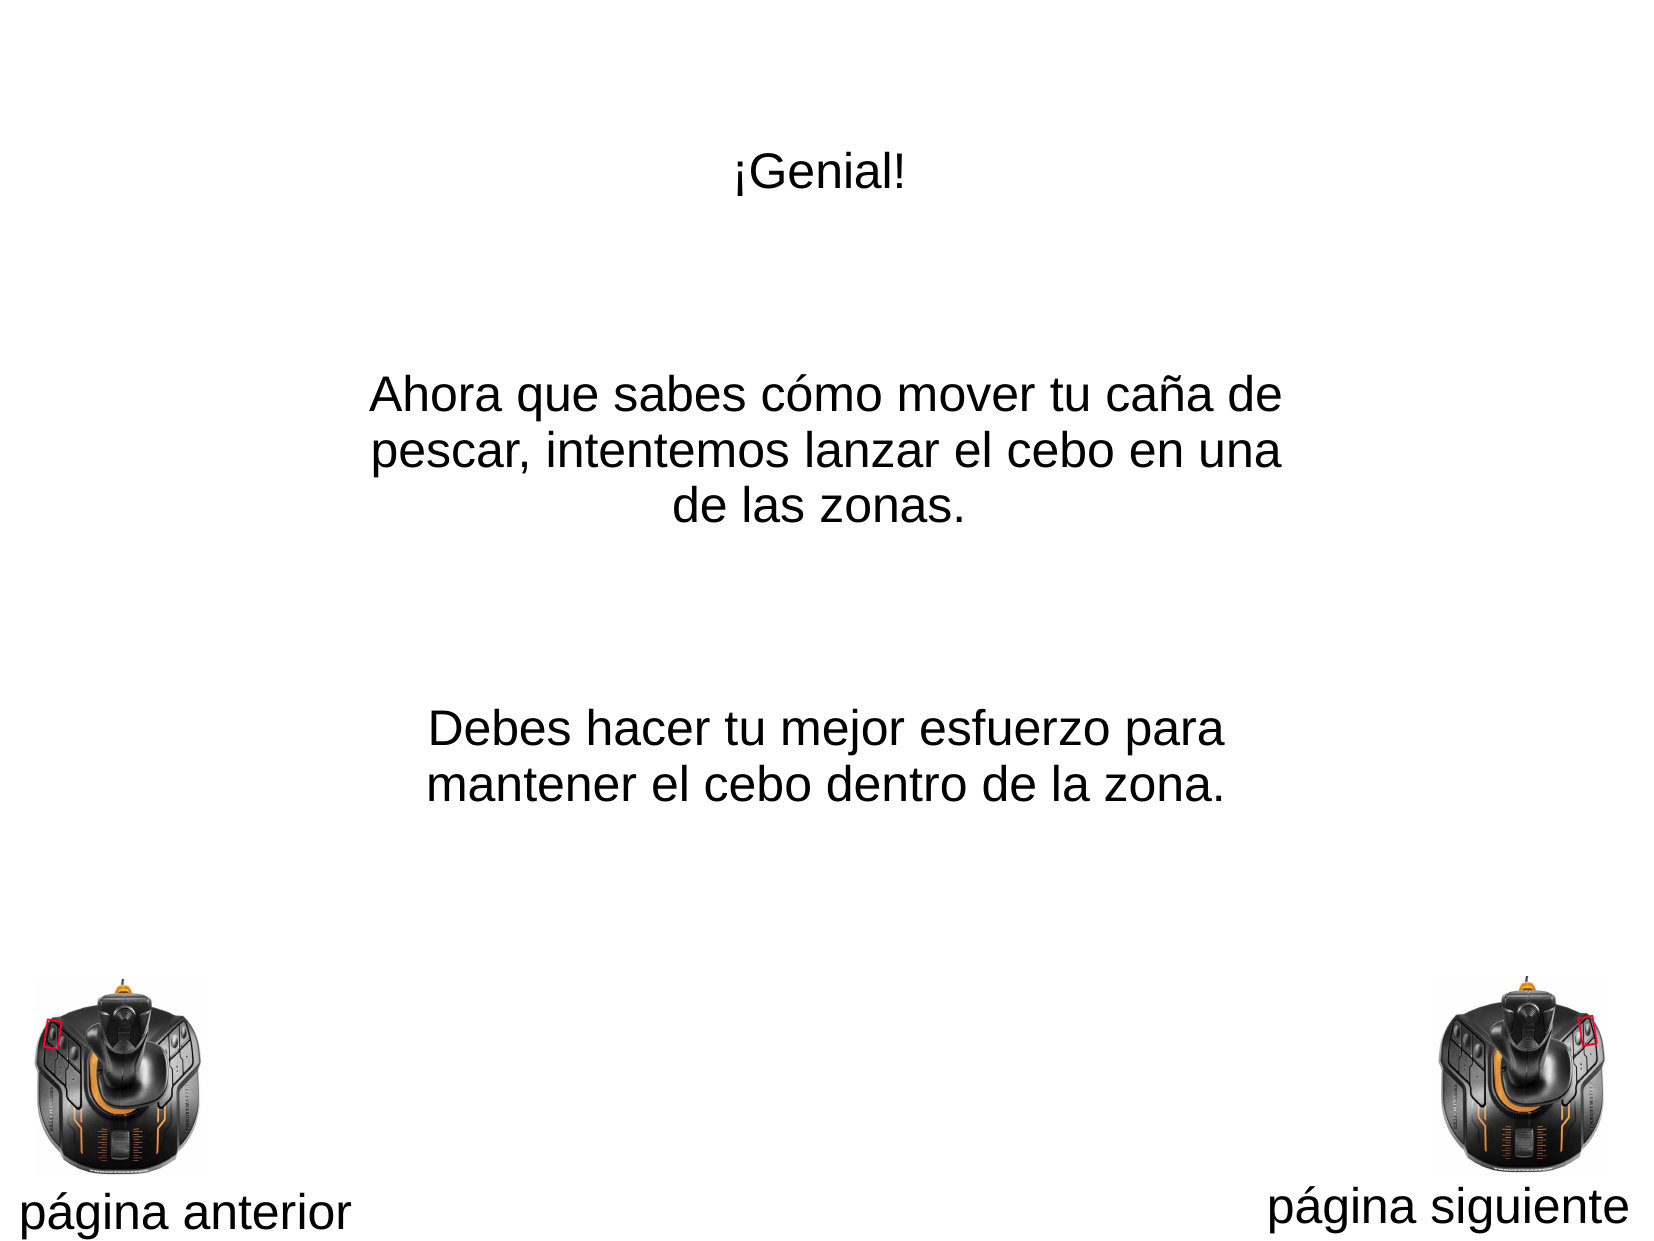

¡Genial!
Ahora que sabes cómo mover tu caña de pescar, intentemos lanzar el cebo en una de las zonas.
Debes hacer tu mejor esfuerzo para mantener el cebo dentro de la zona.
página siguiente
página anterior